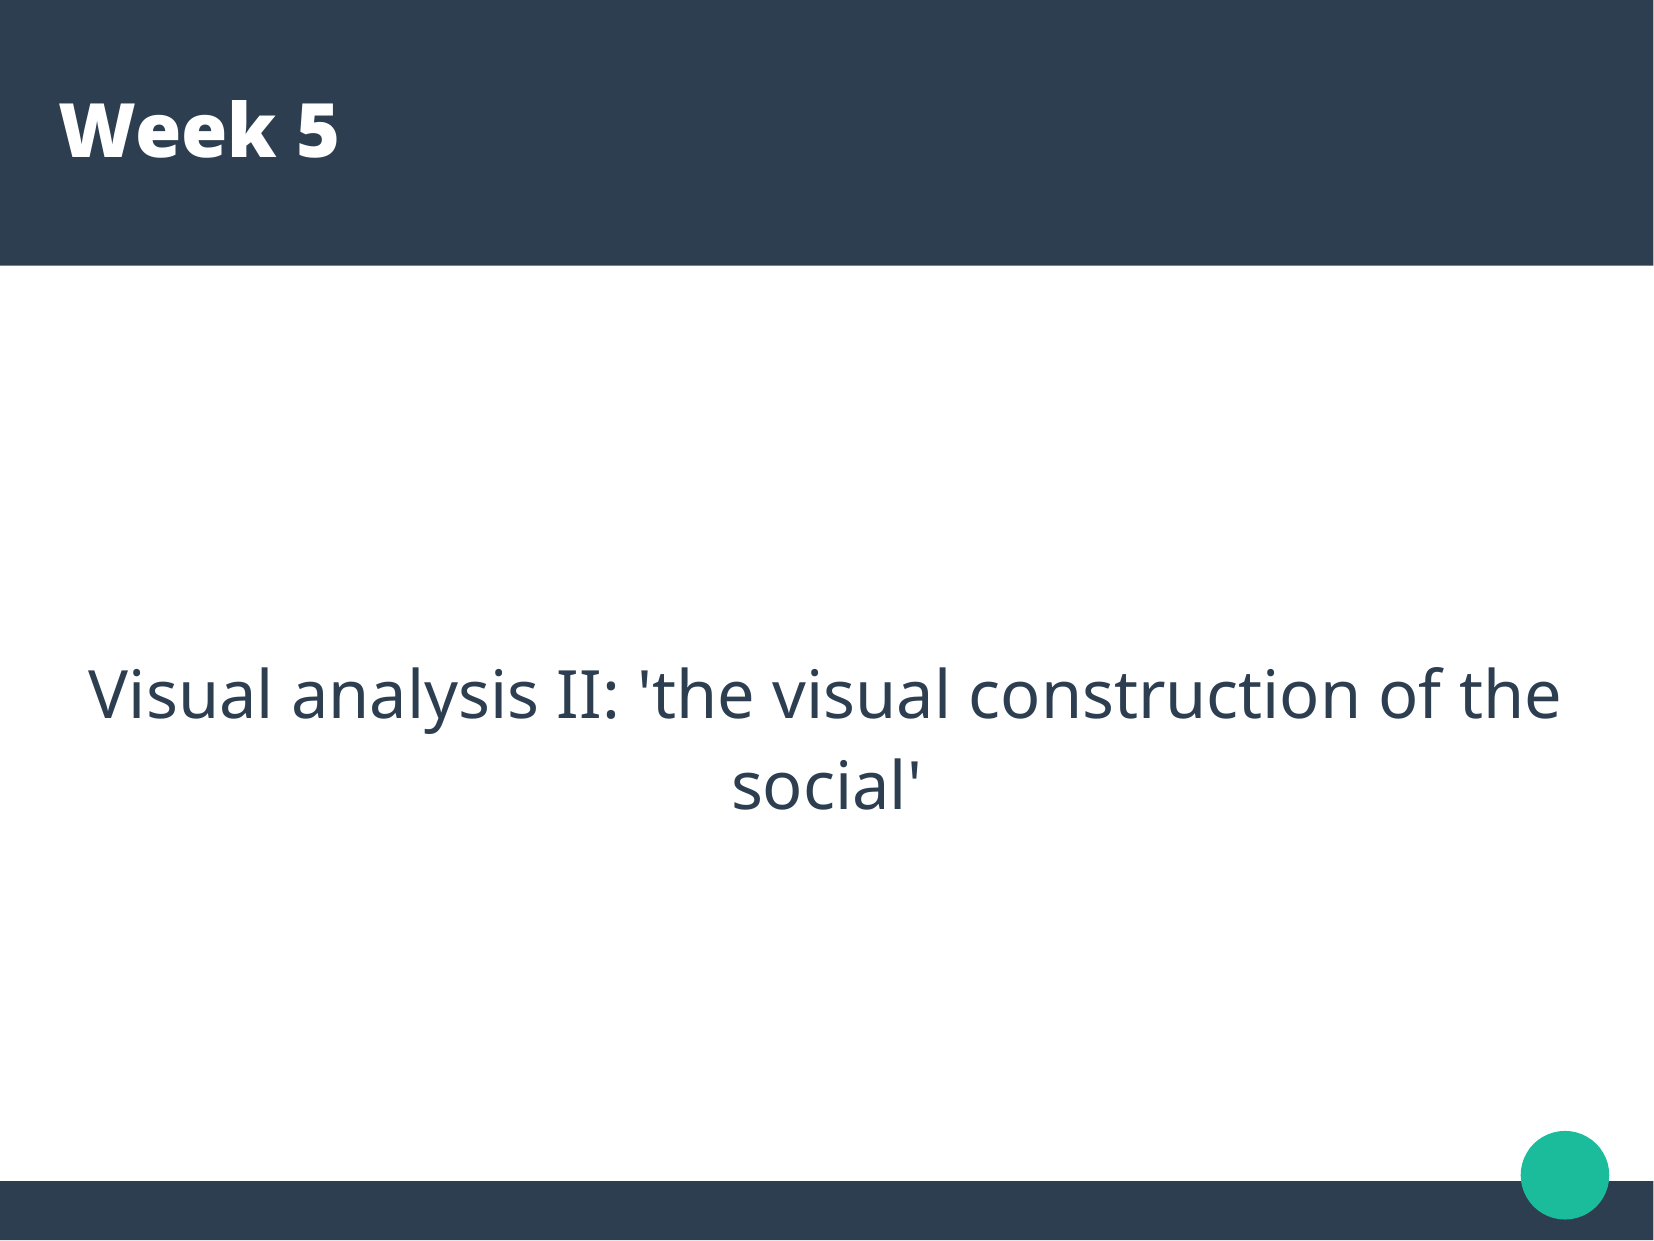

# Week 5
Visual analysis II: 'the visual construction of the social'